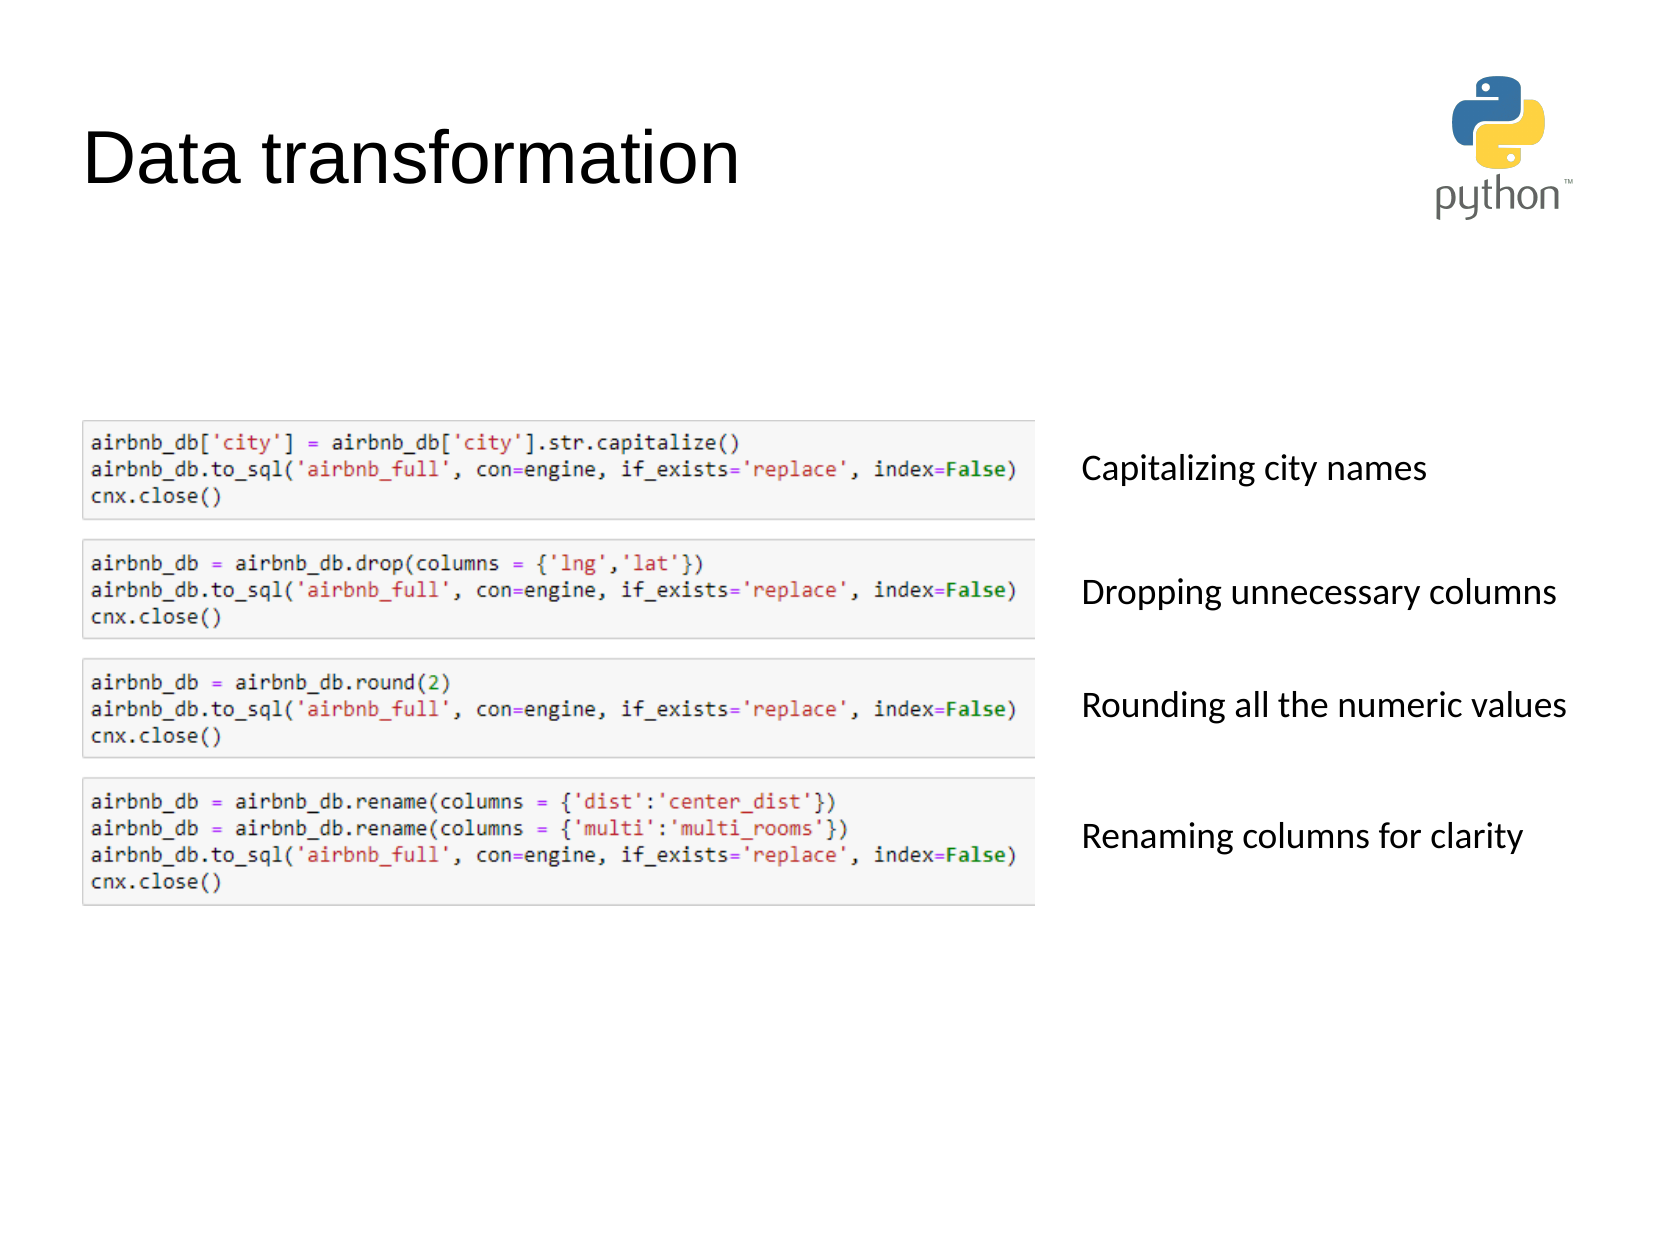

# Data transformation
Capitalizing city names
Dropping unnecessary columns
Rounding all the numeric values
Renaming columns for clarity